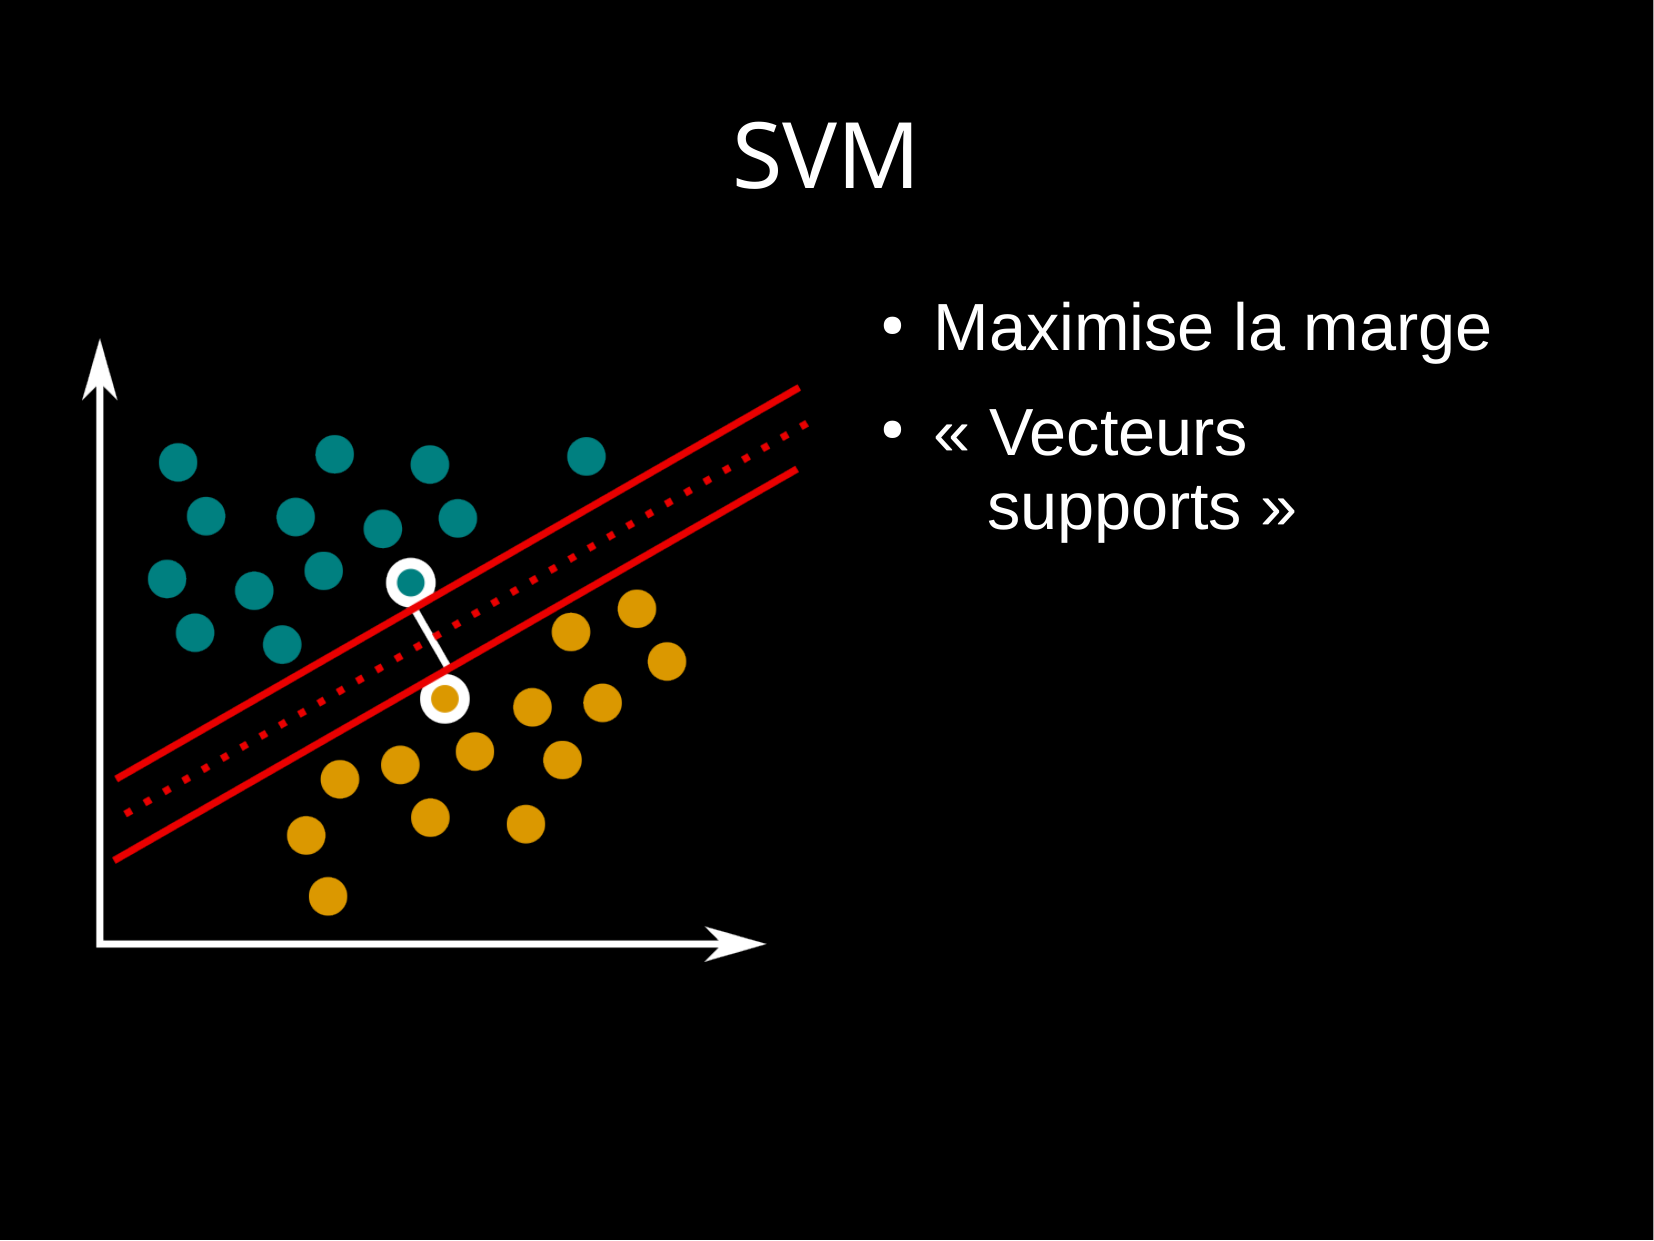

# SVM
Maximise la marge
« Vecteurs supports »